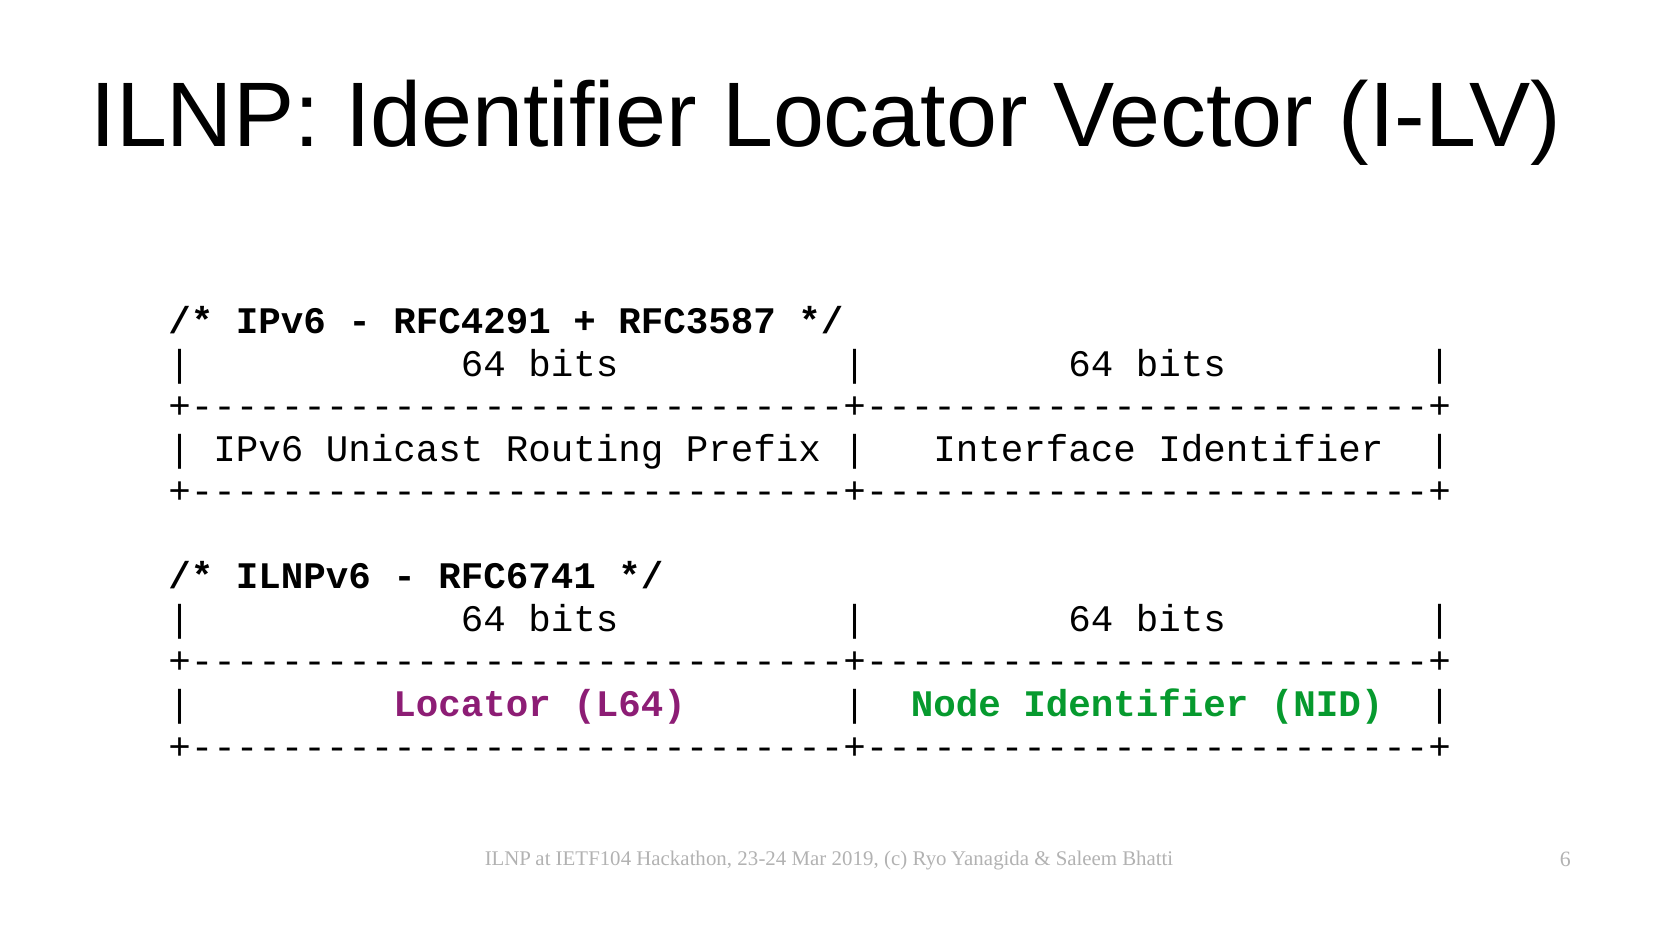

# ILNP: Identifier Locator Vector (I-LV)
/* IPv6 - RFC4291 + RFC3587 */
| 64 bits | 64 bits |
+-----------------------------+-------------------------+
| IPv6 Unicast Routing Prefix | Interface Identifier |
+-----------------------------+-------------------------+
/* ILNPv6 - RFC6741 */
| 64 bits | 64 bits |
+-----------------------------+-------------------------+
| Locator (L64) | Node Identifier (NID) |
+-----------------------------+-------------------------+
ILNP at IETF104 Hackathon, 23-24 Mar 2019, (c) Ryo Yanagida & Saleem Bhatti
6